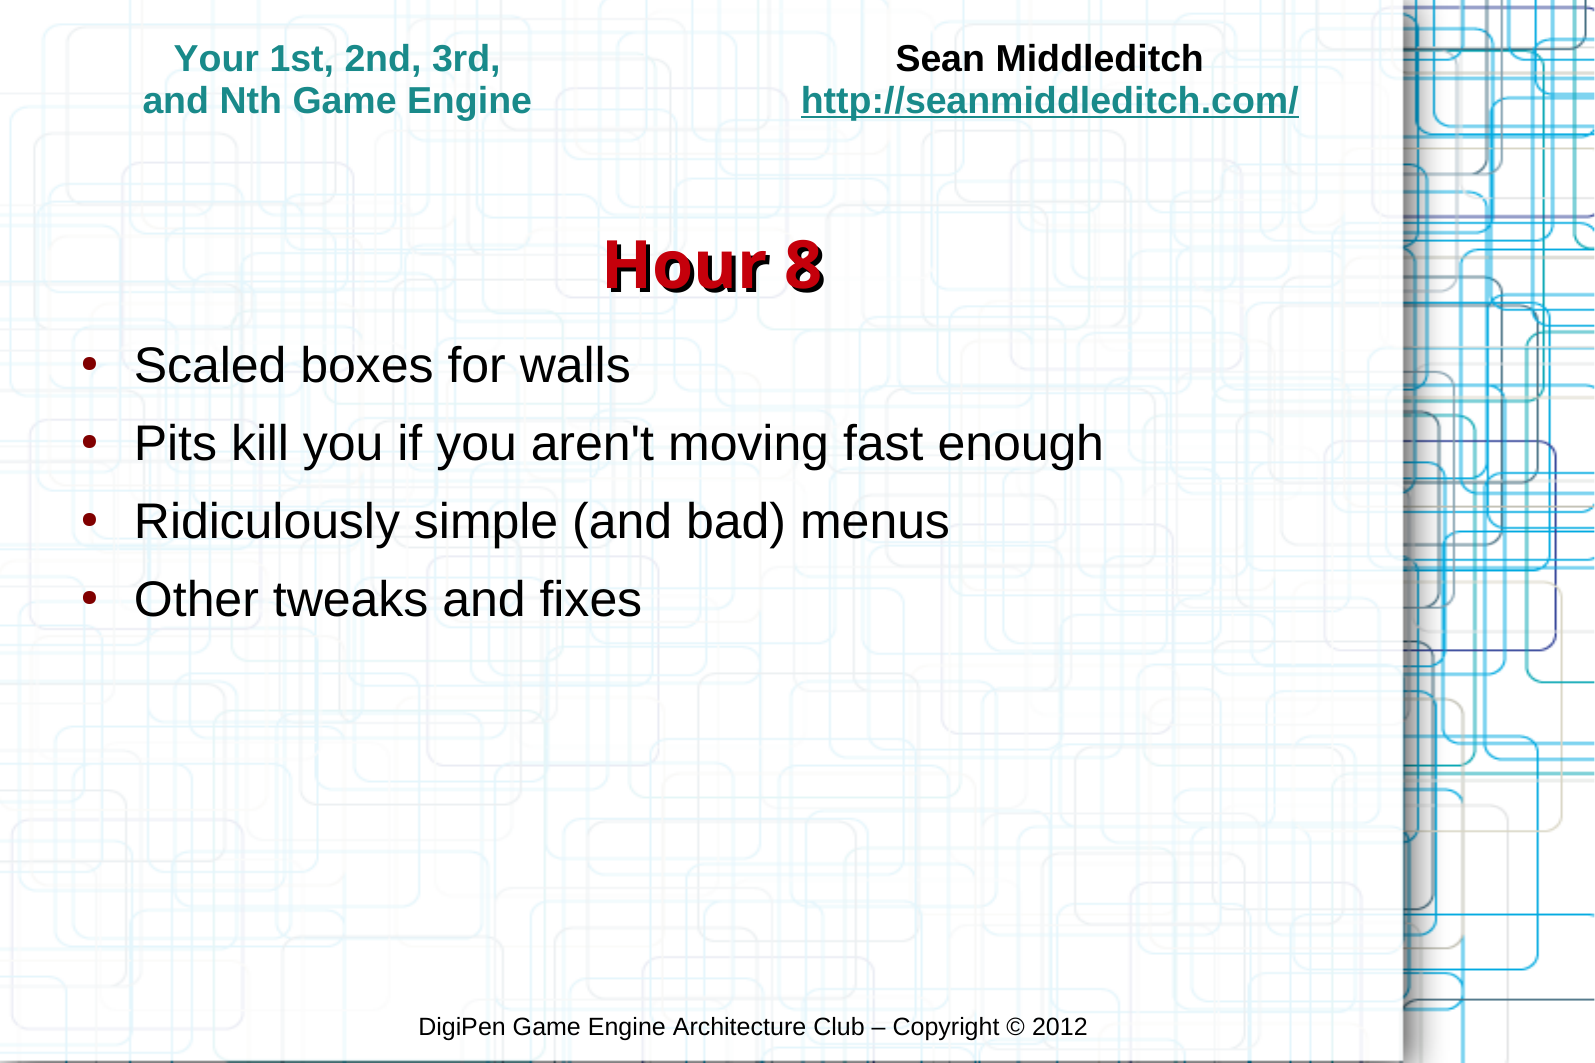

Your 1st, 2nd, 3rd,
and Nth Game Engine
Sean Middleditch
http://seanmiddleditch.com/
# Hour 8
Scaled boxes for walls
Pits kill you if you aren't moving fast enough
Ridiculously simple (and bad) menus
Other tweaks and fixes
DigiPen Game Engine Architecture Club – Copyright © 2012